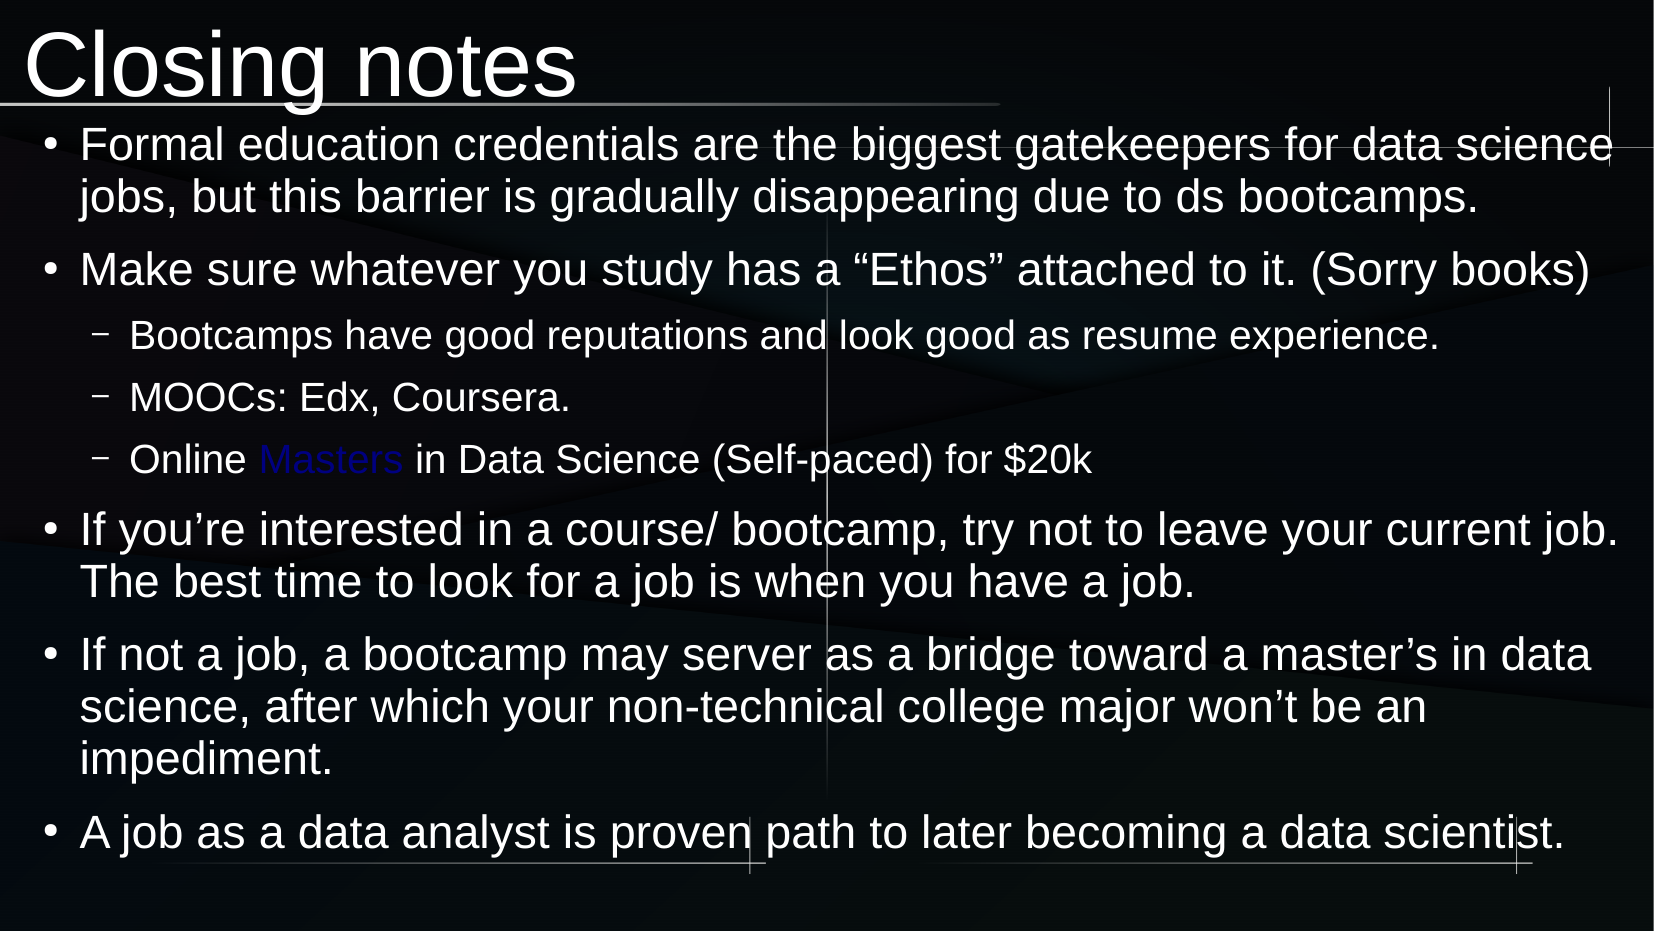

# Closing notes
Formal education credentials are the biggest gatekeepers for data science jobs, but this barrier is gradually disappearing due to ds bootcamps.
Make sure whatever you study has a “Ethos” attached to it. (Sorry books)
Bootcamps have good reputations and look good as resume experience.
MOOCs: Edx, Coursera.
Online Masters in Data Science (Self-paced) for $20k
If you’re interested in a course/ bootcamp, try not to leave your current job. The best time to look for a job is when you have a job.
If not a job, a bootcamp may server as a bridge toward a master’s in data science, after which your non-technical college major won’t be an impediment.
A job as a data analyst is proven path to later becoming a data scientist.